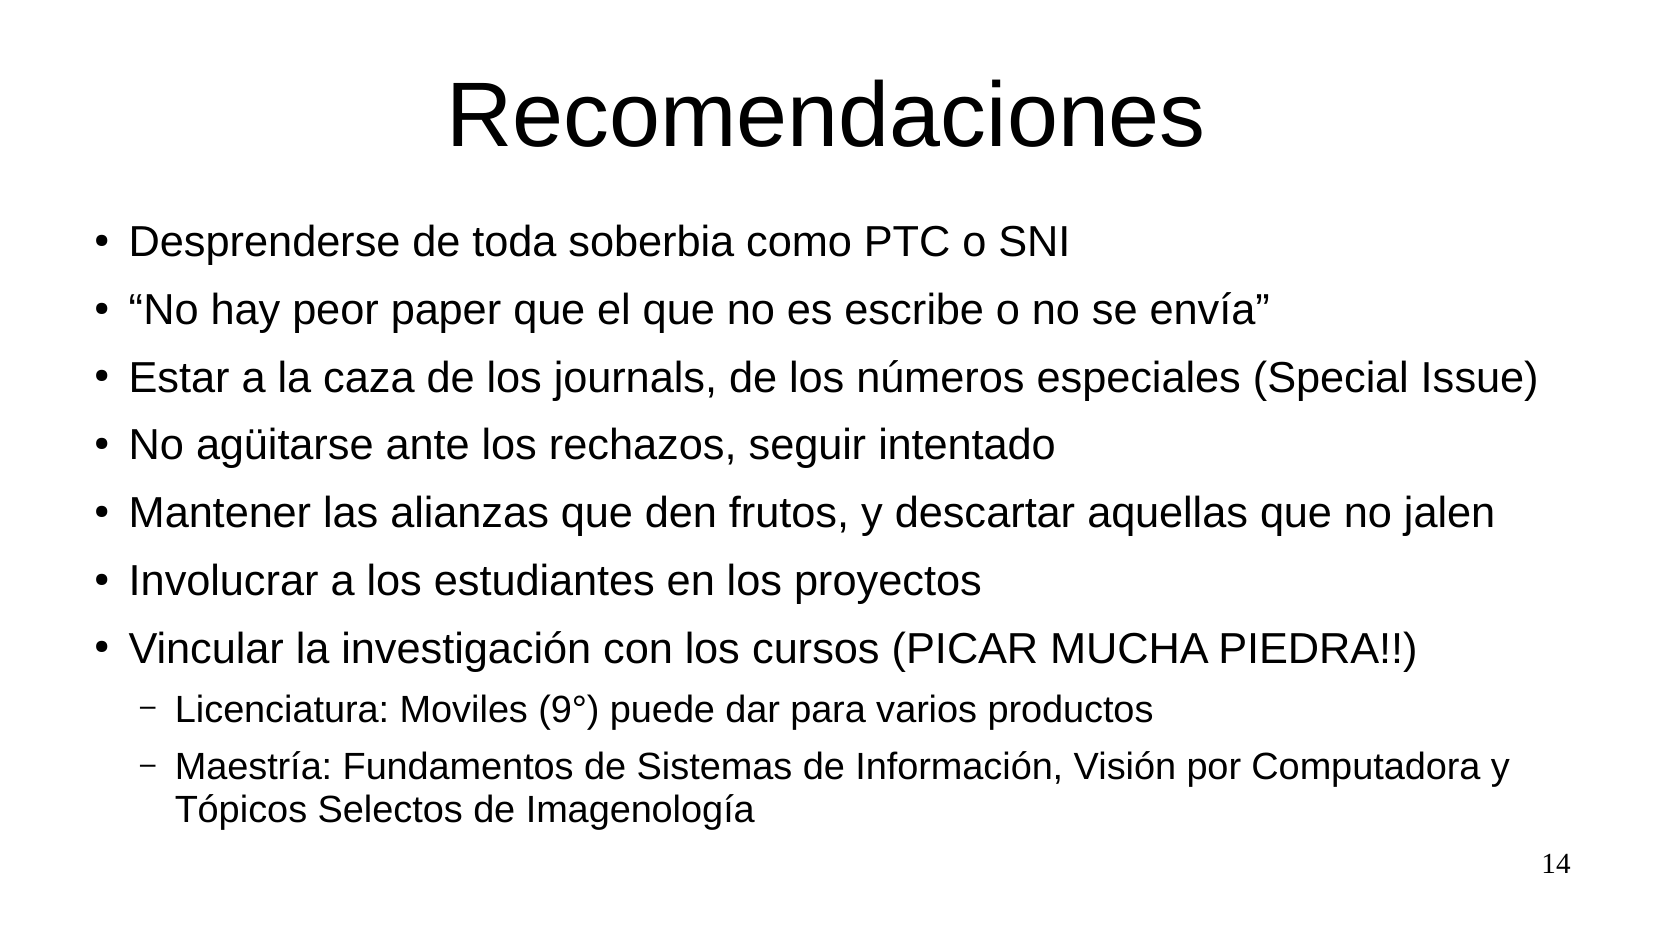

# Recomendaciones
Desprenderse de toda soberbia como PTC o SNI
“No hay peor paper que el que no es escribe o no se envía”
Estar a la caza de los journals, de los números especiales (Special Issue)
No agüitarse ante los rechazos, seguir intentado
Mantener las alianzas que den frutos, y descartar aquellas que no jalen
Involucrar a los estudiantes en los proyectos
Vincular la investigación con los cursos (PICAR MUCHA PIEDRA!!)
Licenciatura: Moviles (9°) puede dar para varios productos
Maestría: Fundamentos de Sistemas de Información, Visión por Computadora y Tópicos Selectos de Imagenología
14